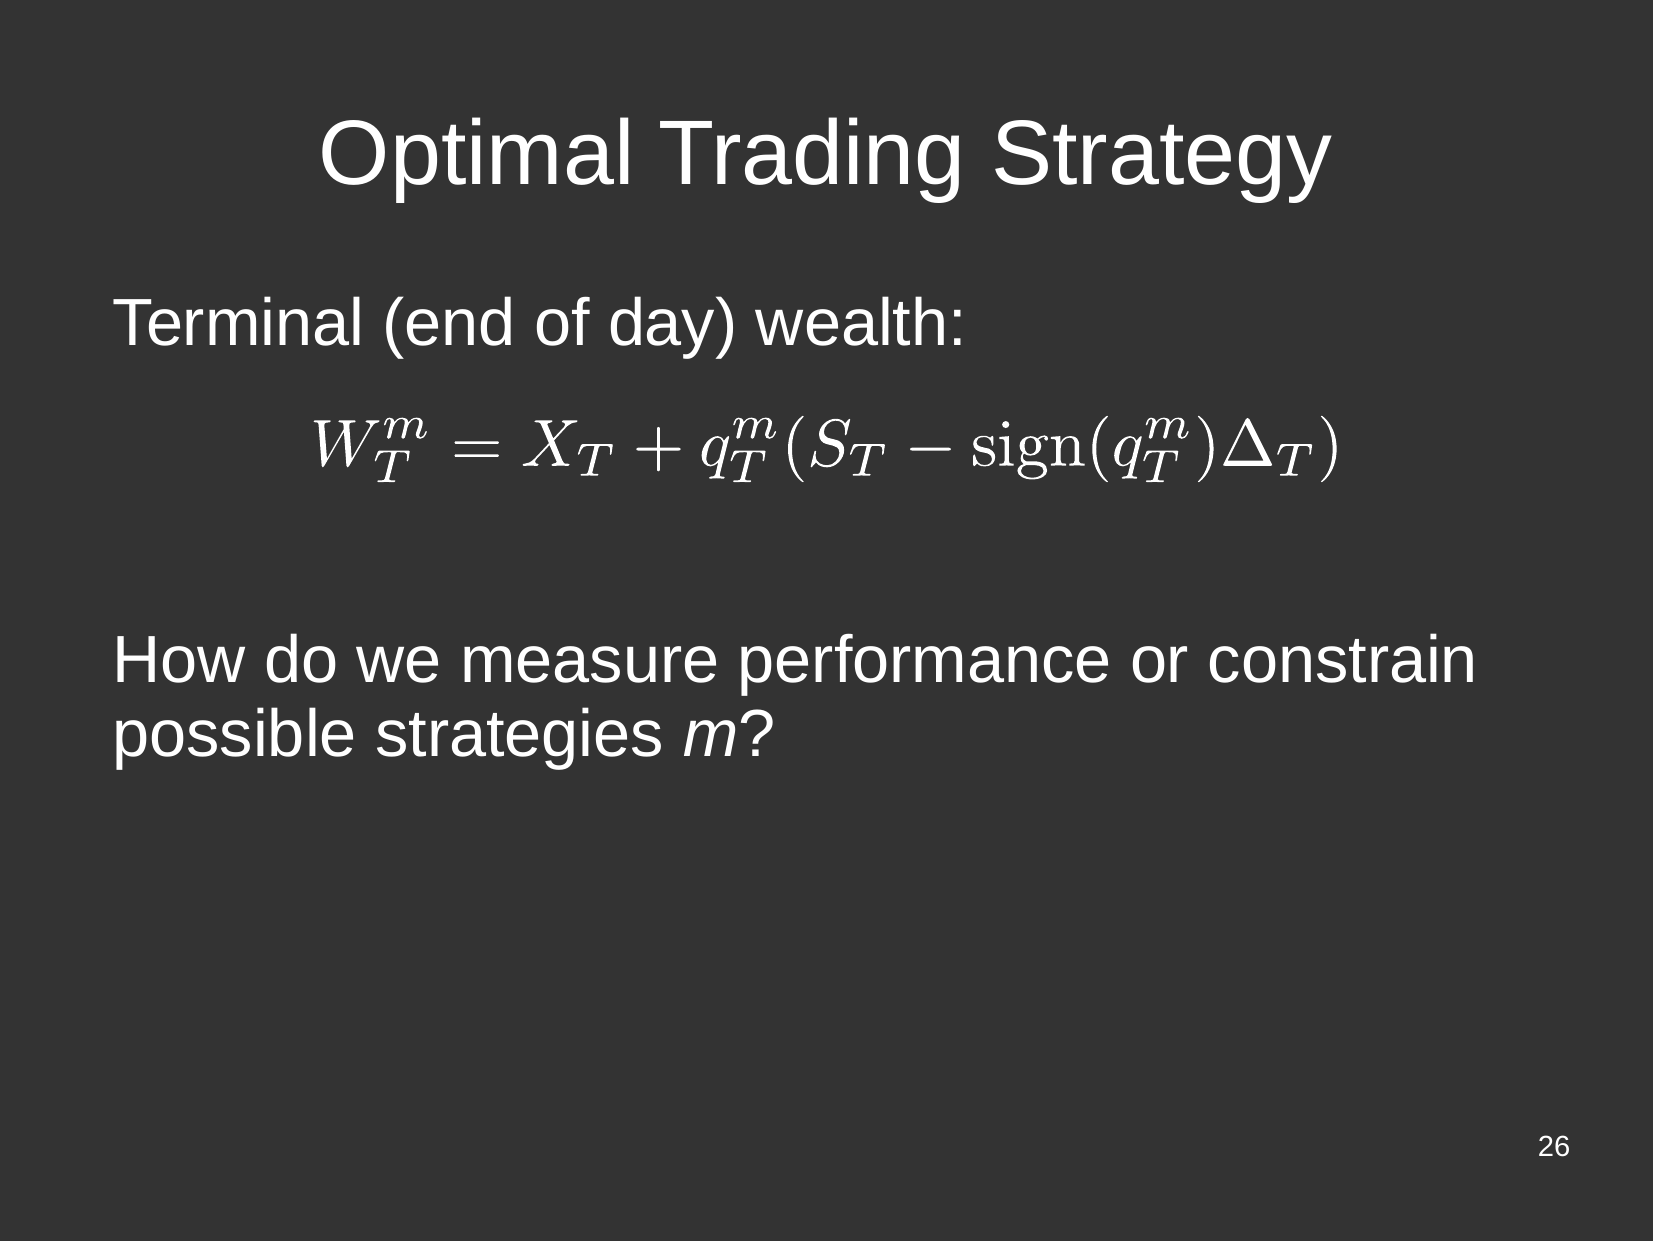

# Optimal Trading Strategy
Terminal (end of day) wealth:
How do we measure performance or constrain possible strategies m?
26